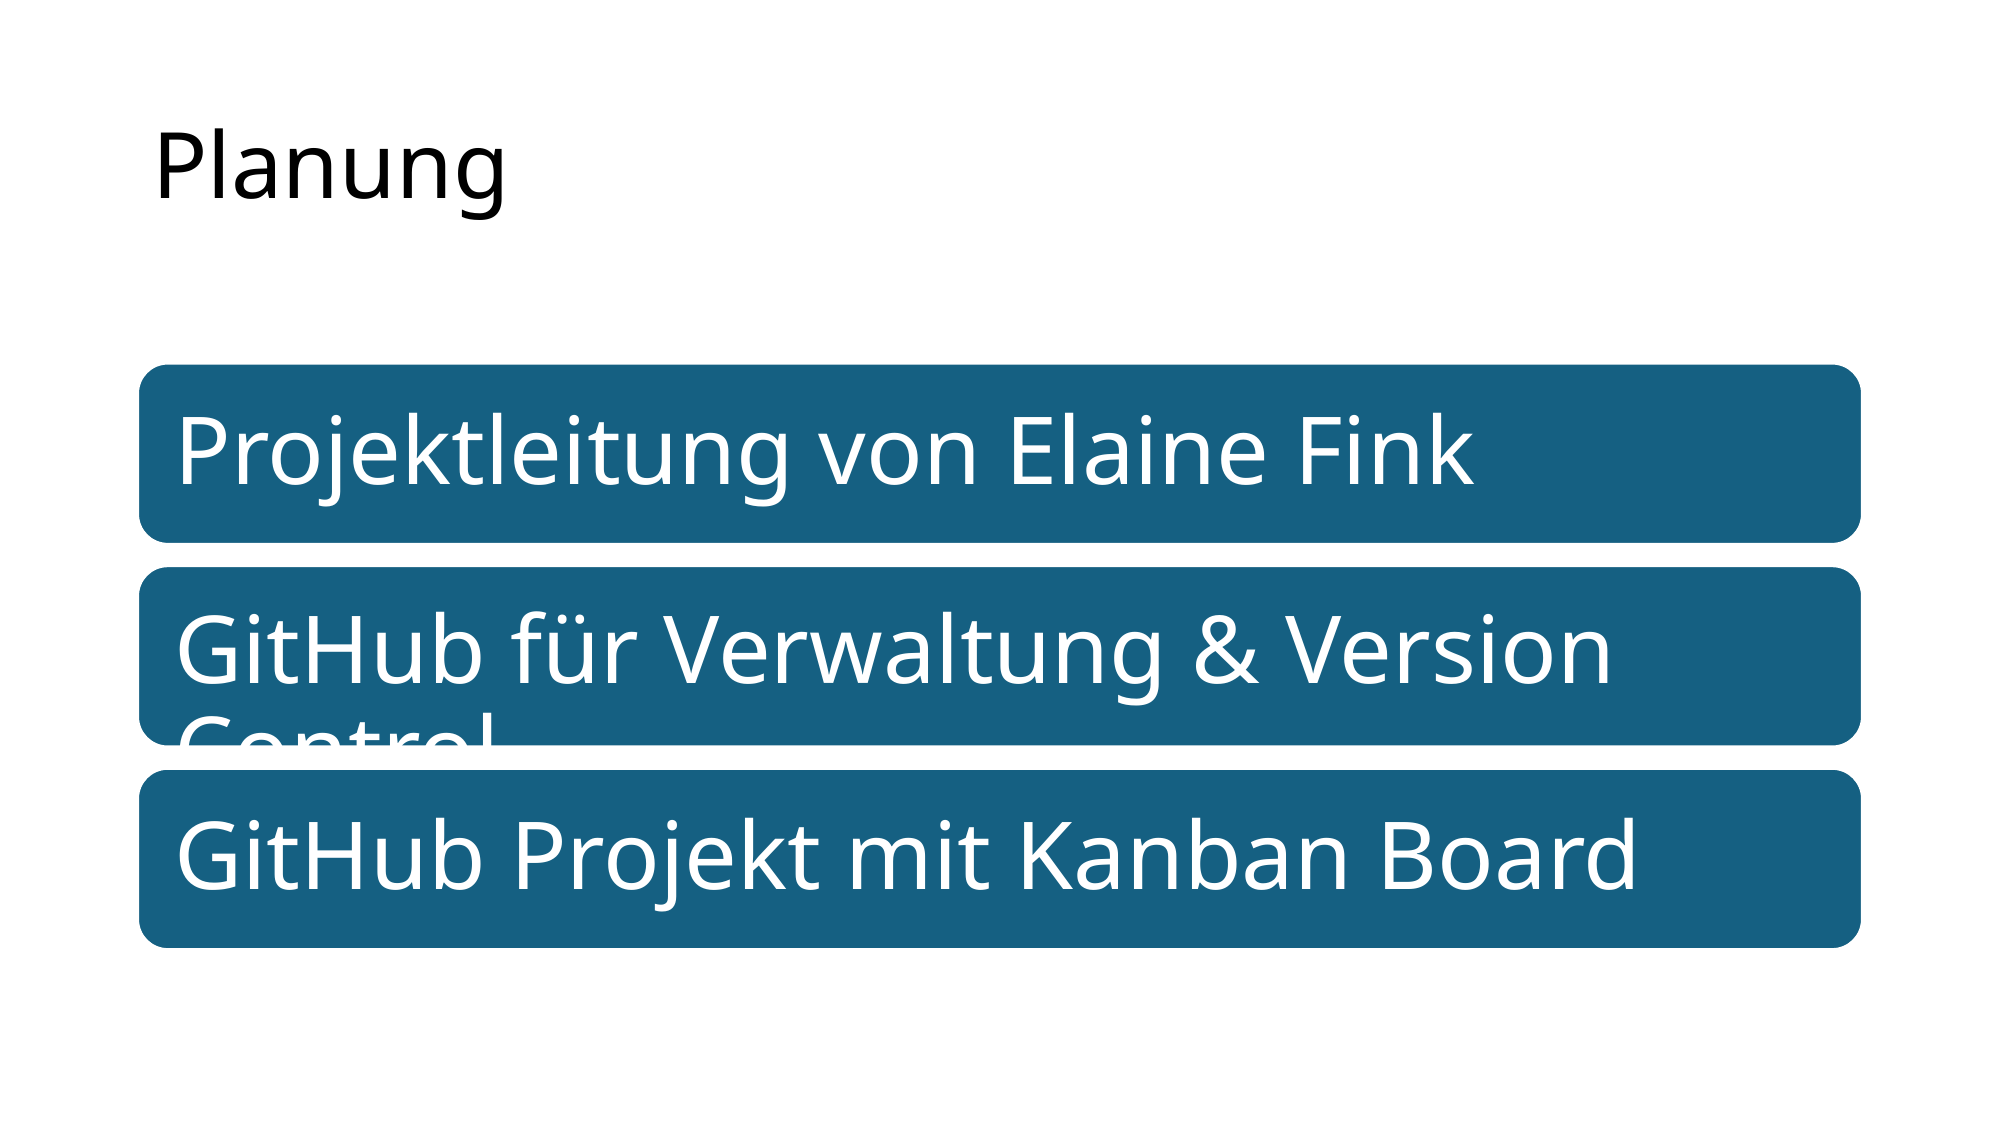

# Planung
Projektleitung von Elaine Fink
GitHub für Verwaltung & Version Control
GitHub Projekt mit Kanban Board